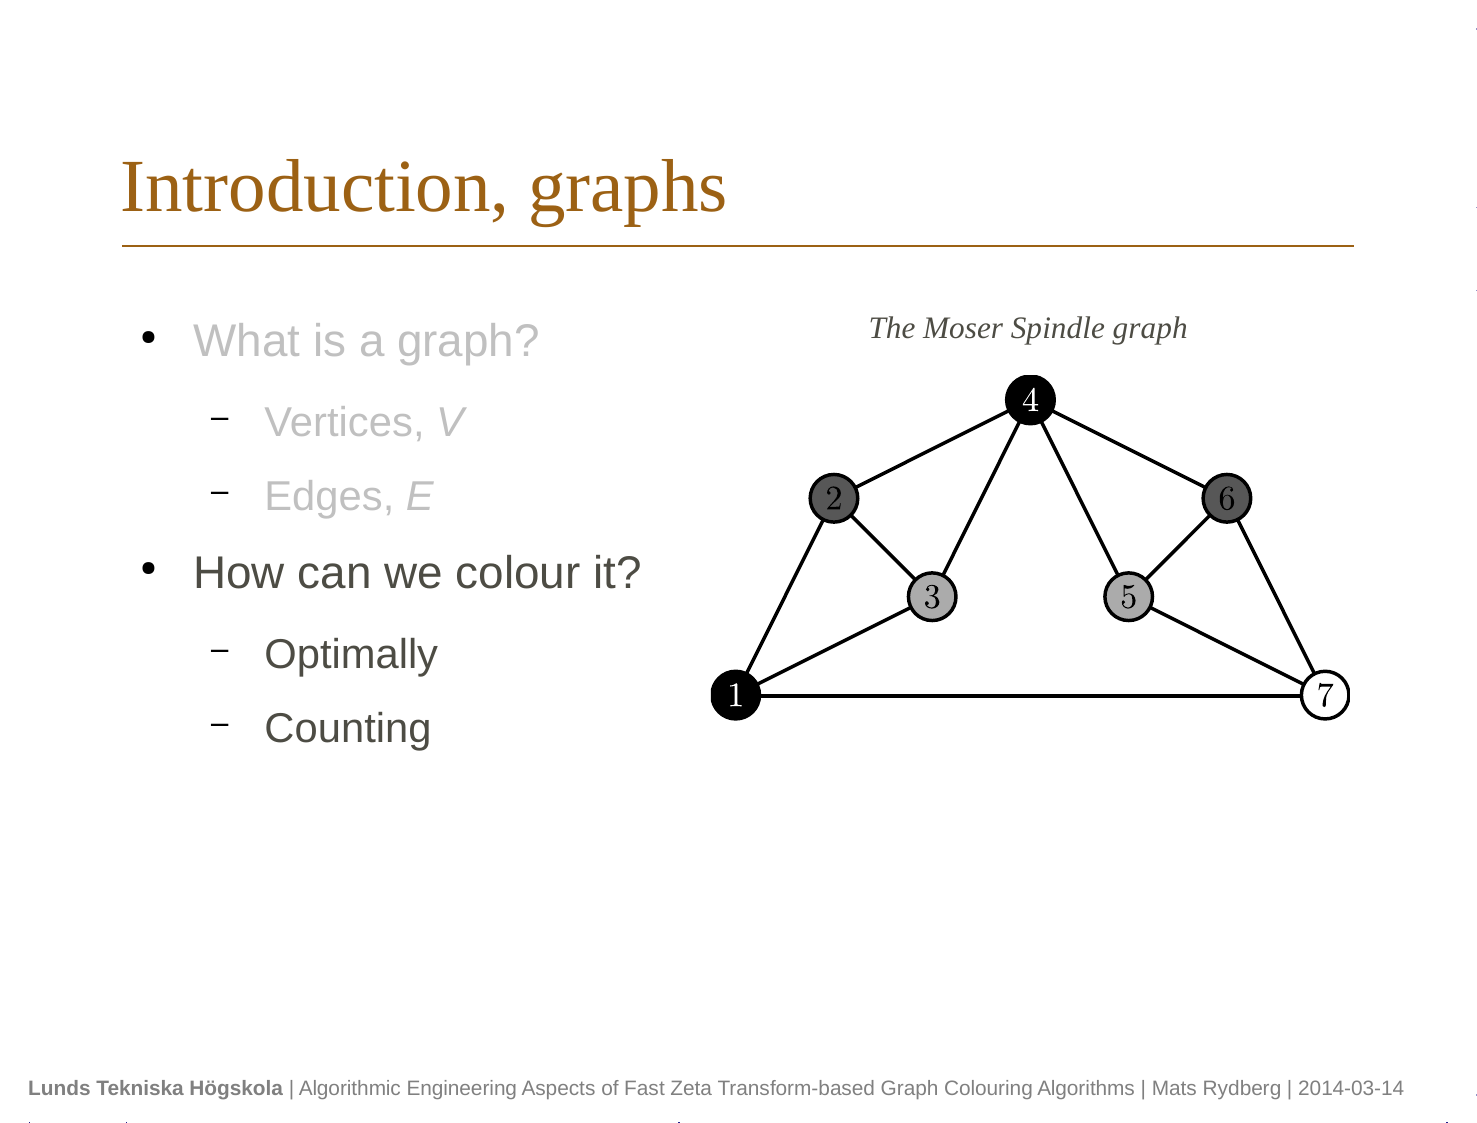

# Introduction, graphs
The Moser Spindle graph
What is a graph?
Vertices, V
Edges, E
How can we colour it?
Optimally
Counting